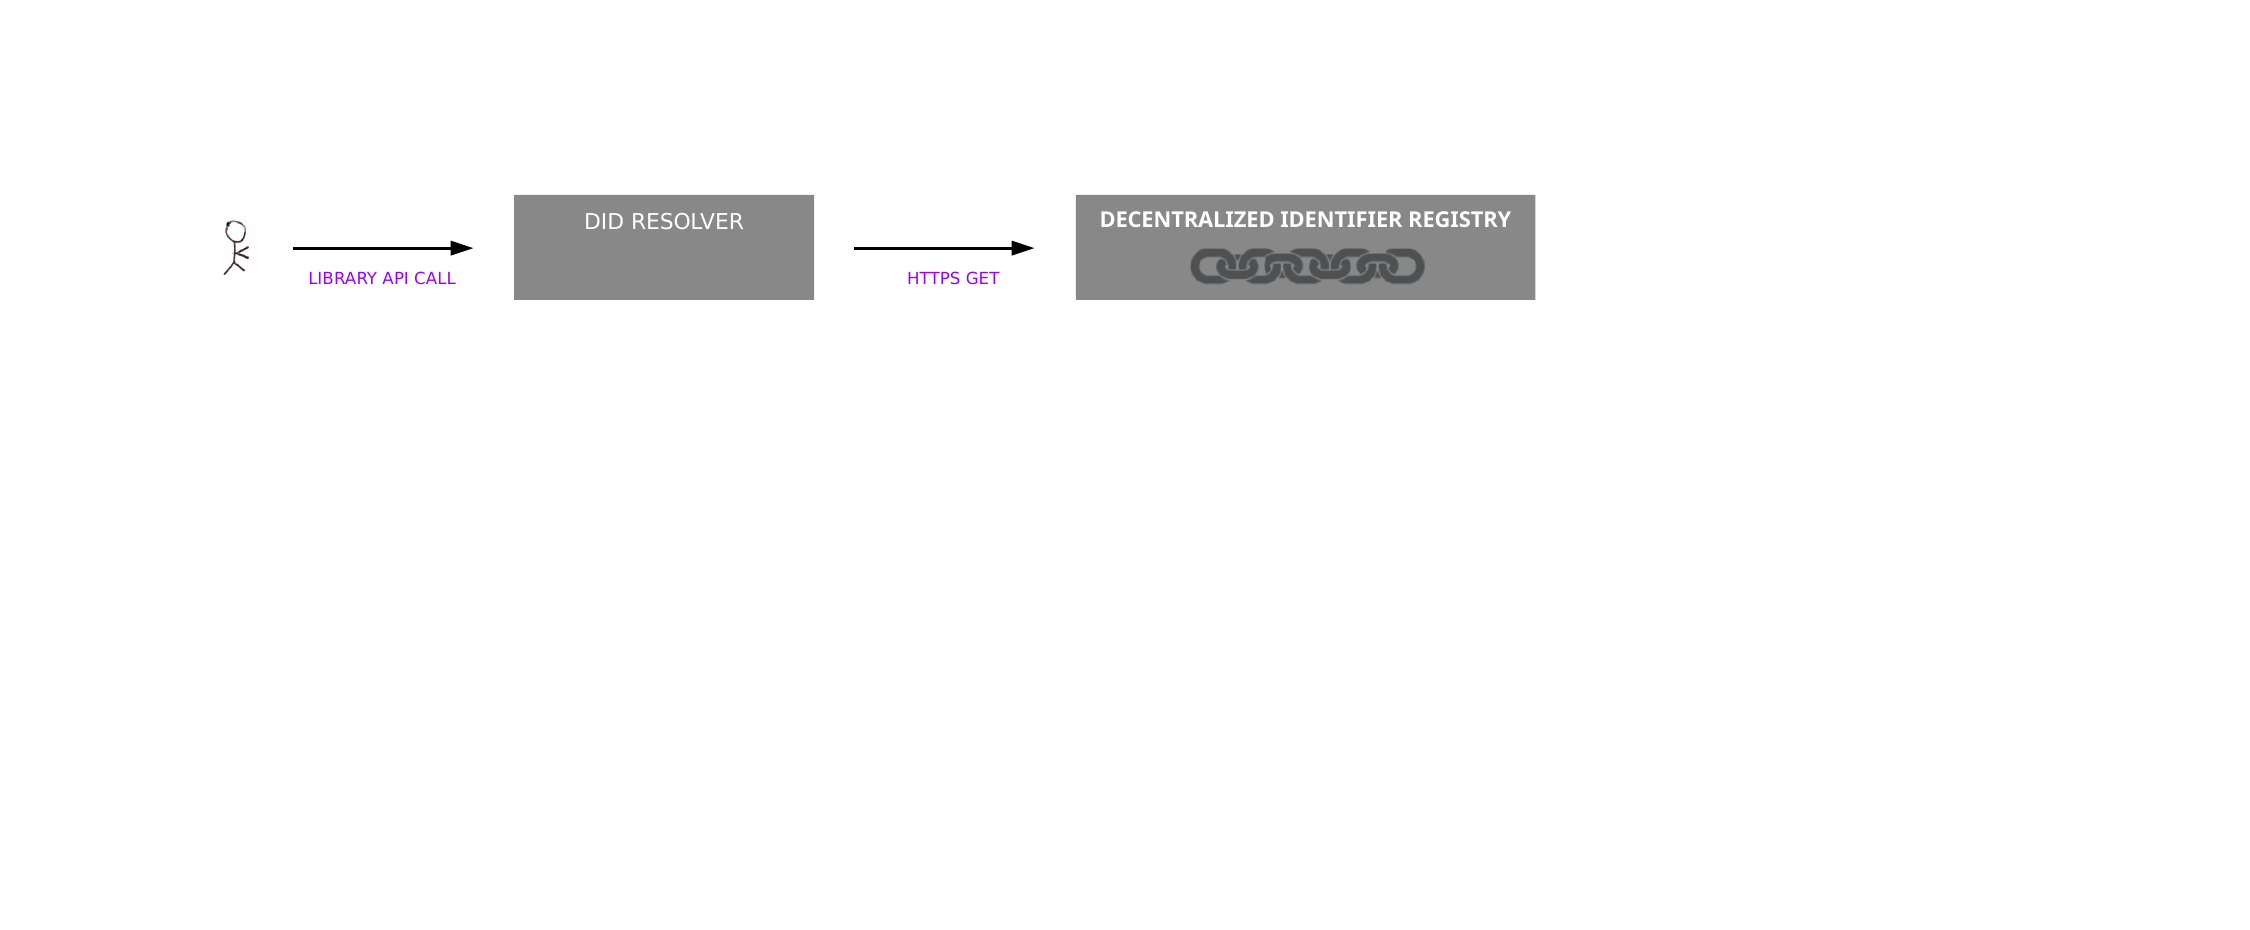

DID RESOLVER
DECENTRALIZED IDENTIFIER REGISTRY
LIBRARY API CALL
HTTPS GET